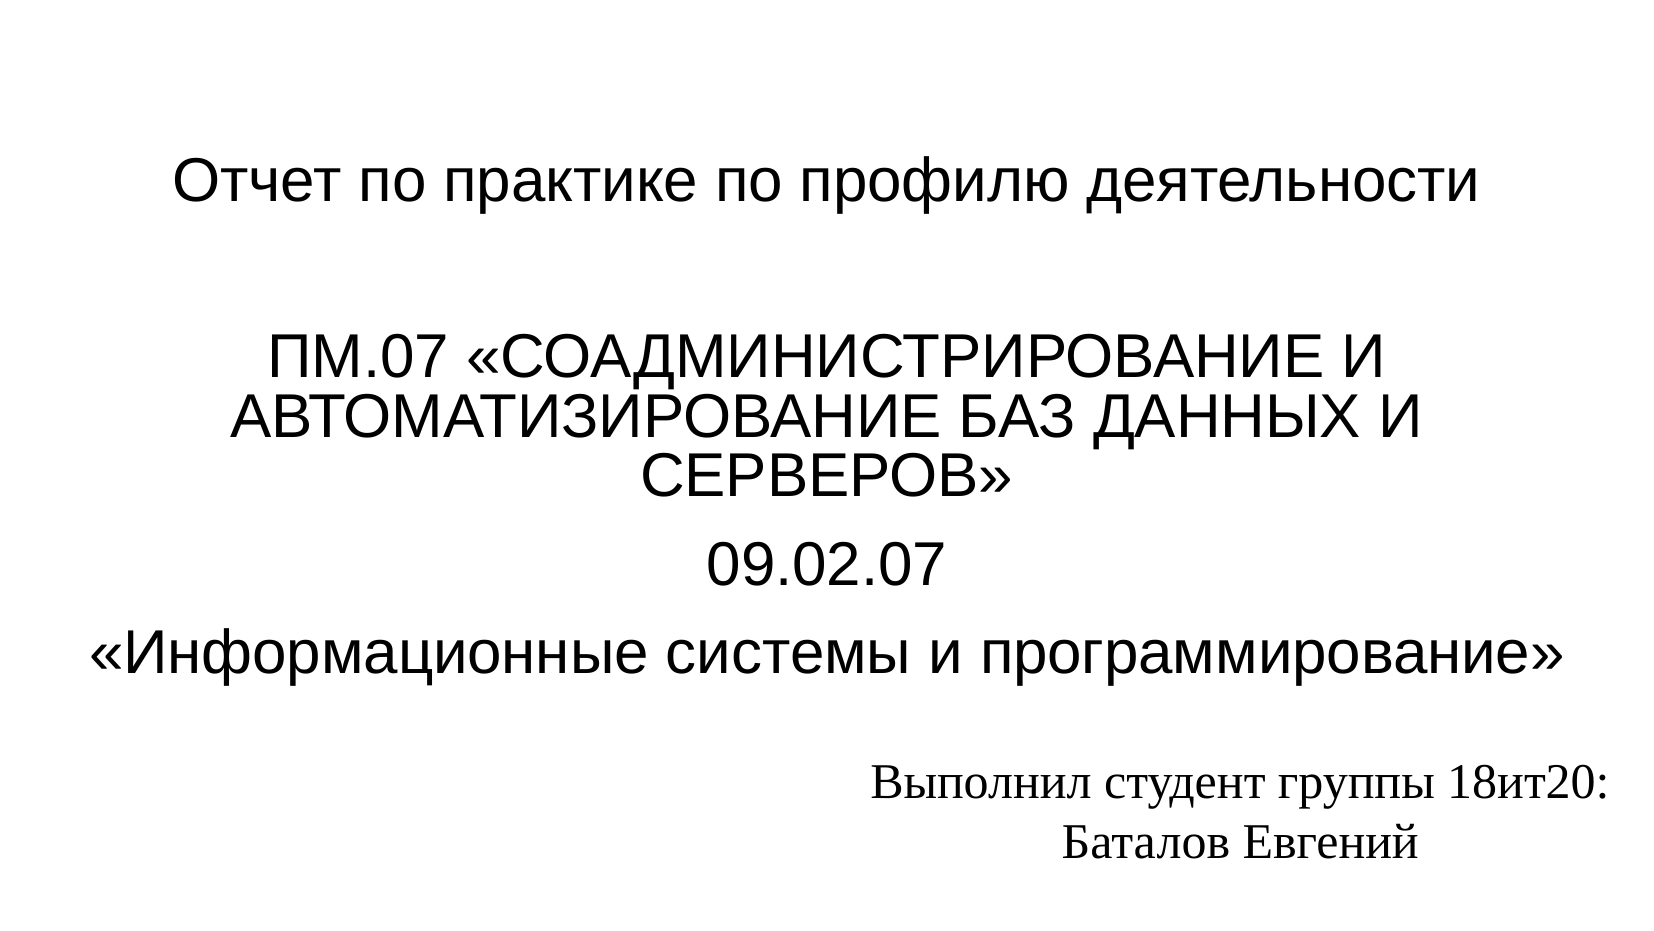

Отчет по практике по профилю деятельности
ПМ.07 «СОАДМИНИСТРИРОВАНИЕ И АВТОМАТИЗИРОВАНИЕ БАЗ ДАННЫХ И СЕРВЕРОВ»
09.02.07
«Информационные системы и программирование»
# Выполнил студент группы 18ит20: Баталов Евгений